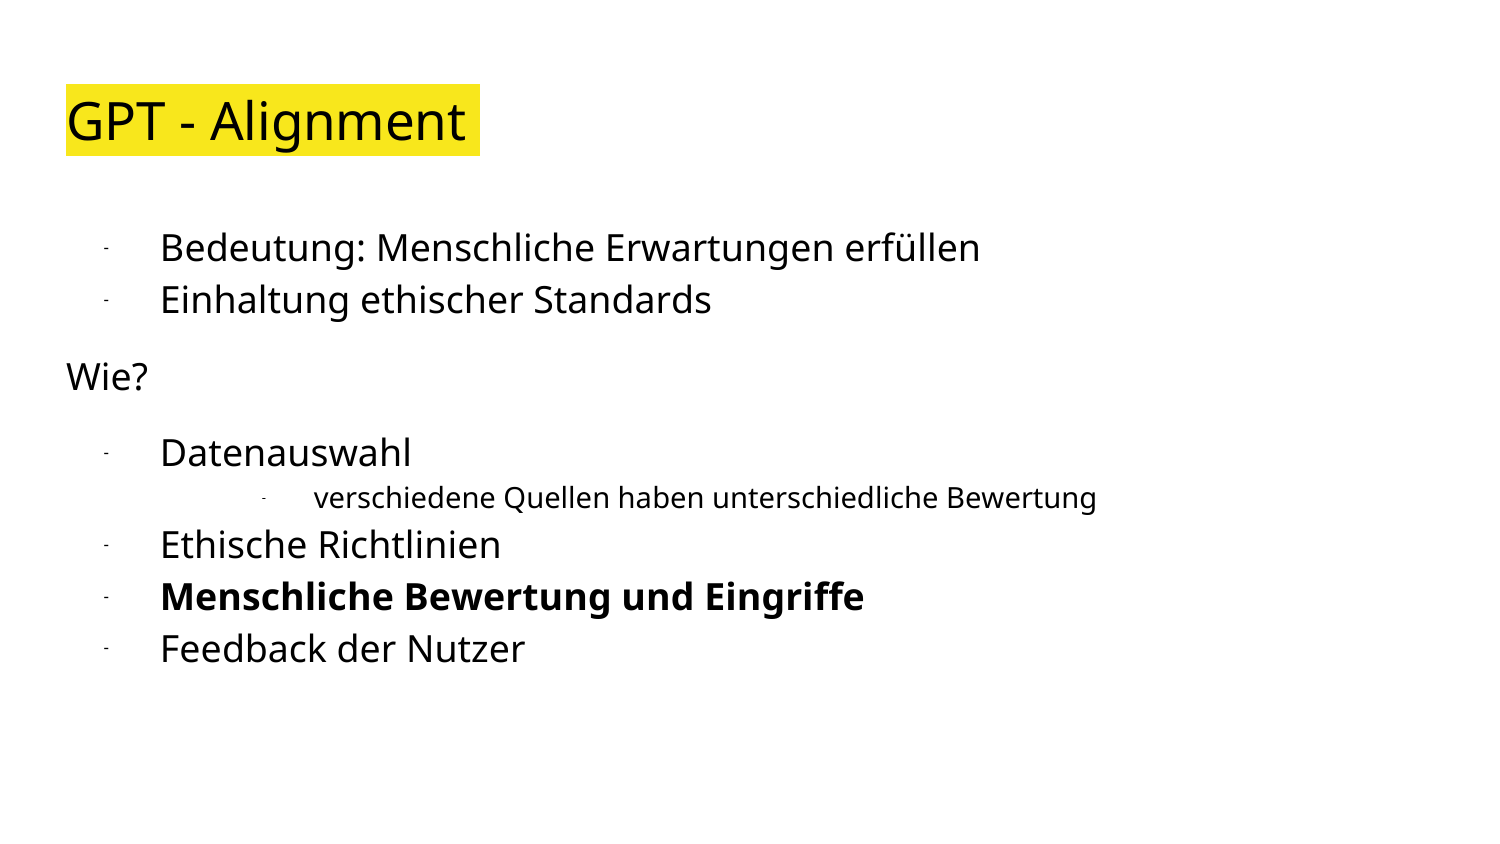

# GPT - Alignment
Bedeutung: Menschliche Erwartungen erfüllen
Einhaltung ethischer Standards
Wie?
Datenauswahl
verschiedene Quellen haben unterschiedliche Bewertung
Ethische Richtlinien
Menschliche Bewertung und Eingriffe
Feedback der Nutzer